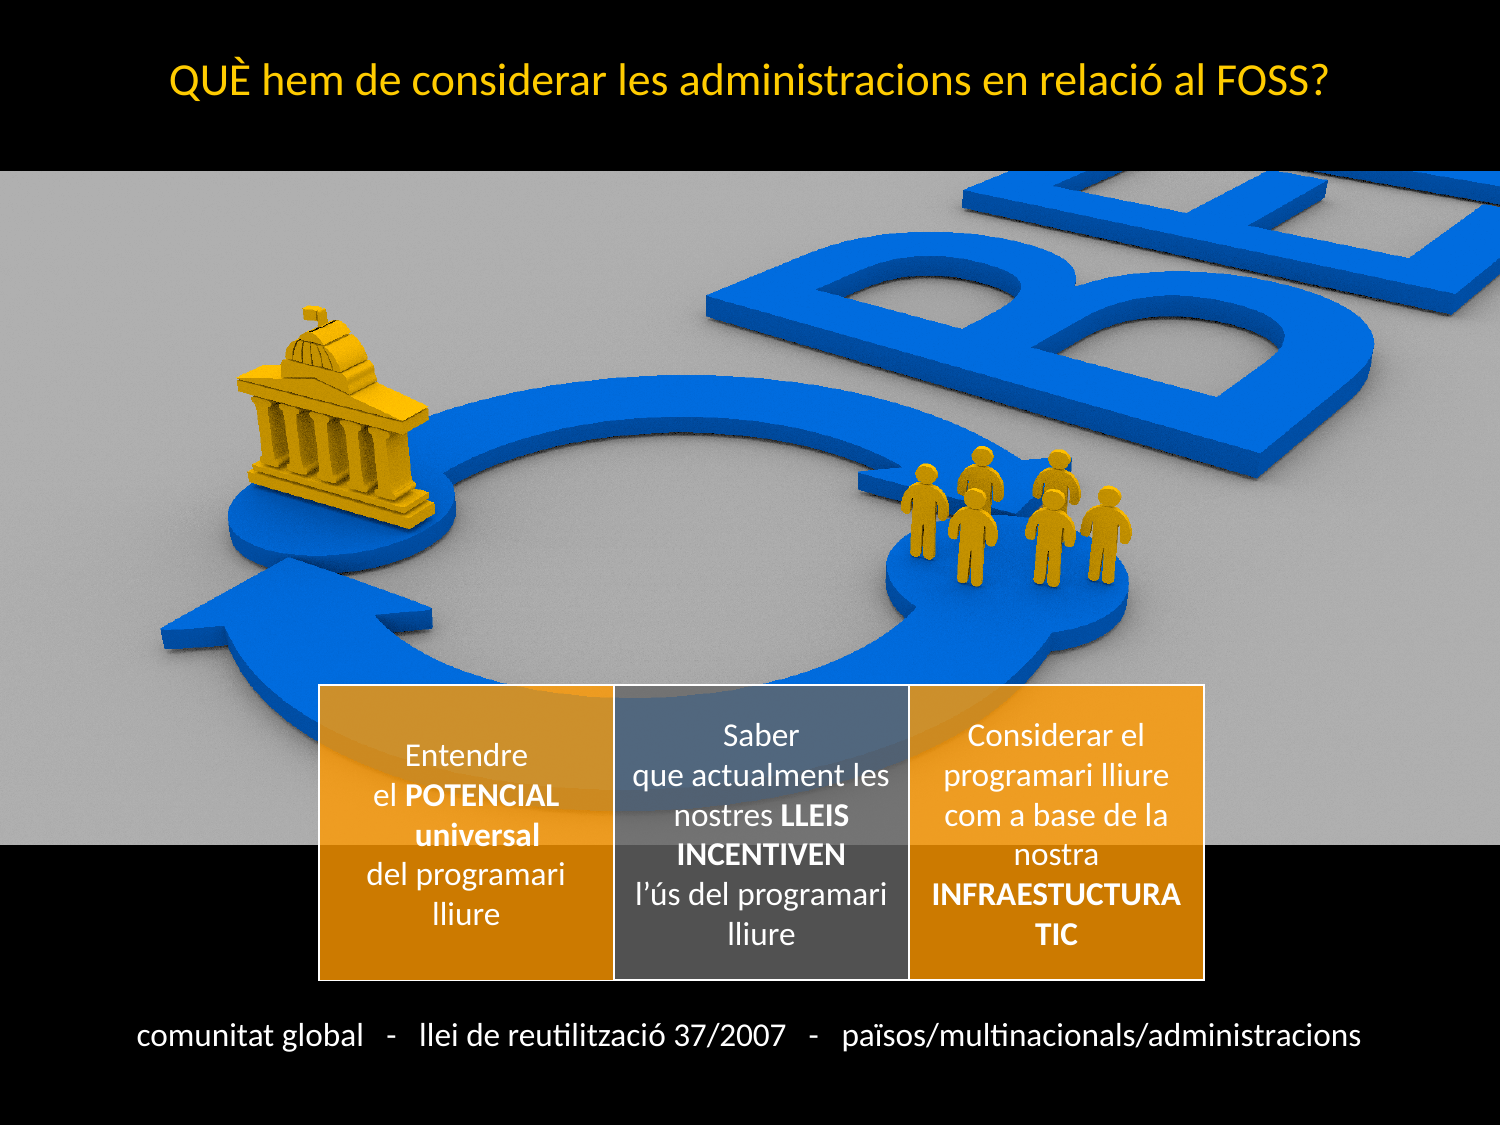

QUÈ hem de considerar les administracions en relació al FOSS?
Saber
que actualment les nostres LLEIS INCENTIVEN
l’ús del programari lliure
Considerar el programari lliure com a base de la nostra INFRAESTUCTURA TIC
Entendre
el POTENCIAL
 universal
del programari lliure
comunitat global - llei de reutilització 37/2007 - països/multinacionals/administracions